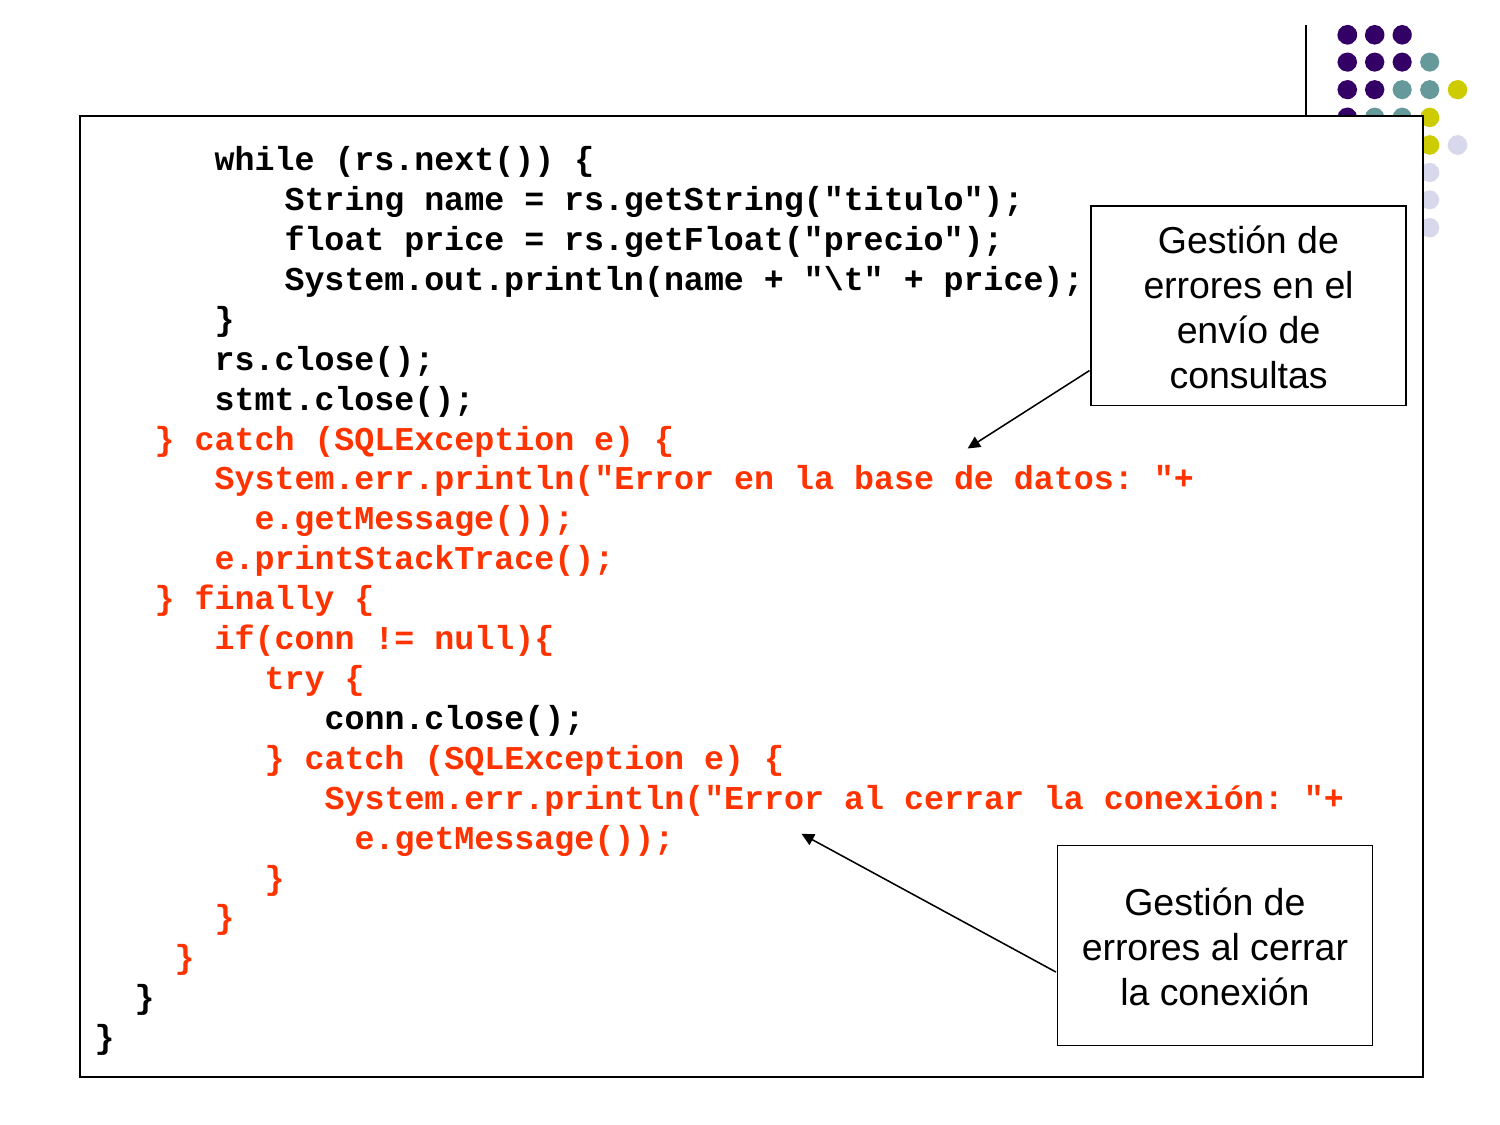

while (rs.next()) {
	 String name = rs.getString("titulo");
	 float price = rs.getFloat("precio");
	 System.out.println(name + "\t" + price);
 }
 rs.close();
 stmt.close();
 } catch (SQLException e) {
 System.err.println("Error en la base de datos: "+
 e.getMessage());
 e.printStackTrace();
 } finally {
 if(conn != null){
	 try {
	 conn.close();
	 } catch (SQLException e) {
	 System.err.println("Error al cerrar la conexión: "+
 e.getMessage());
 	 }
 }
 }
 }
}
Gestión de errores en el envío de consultas
#
Gestión de errores al cerrar la conexión